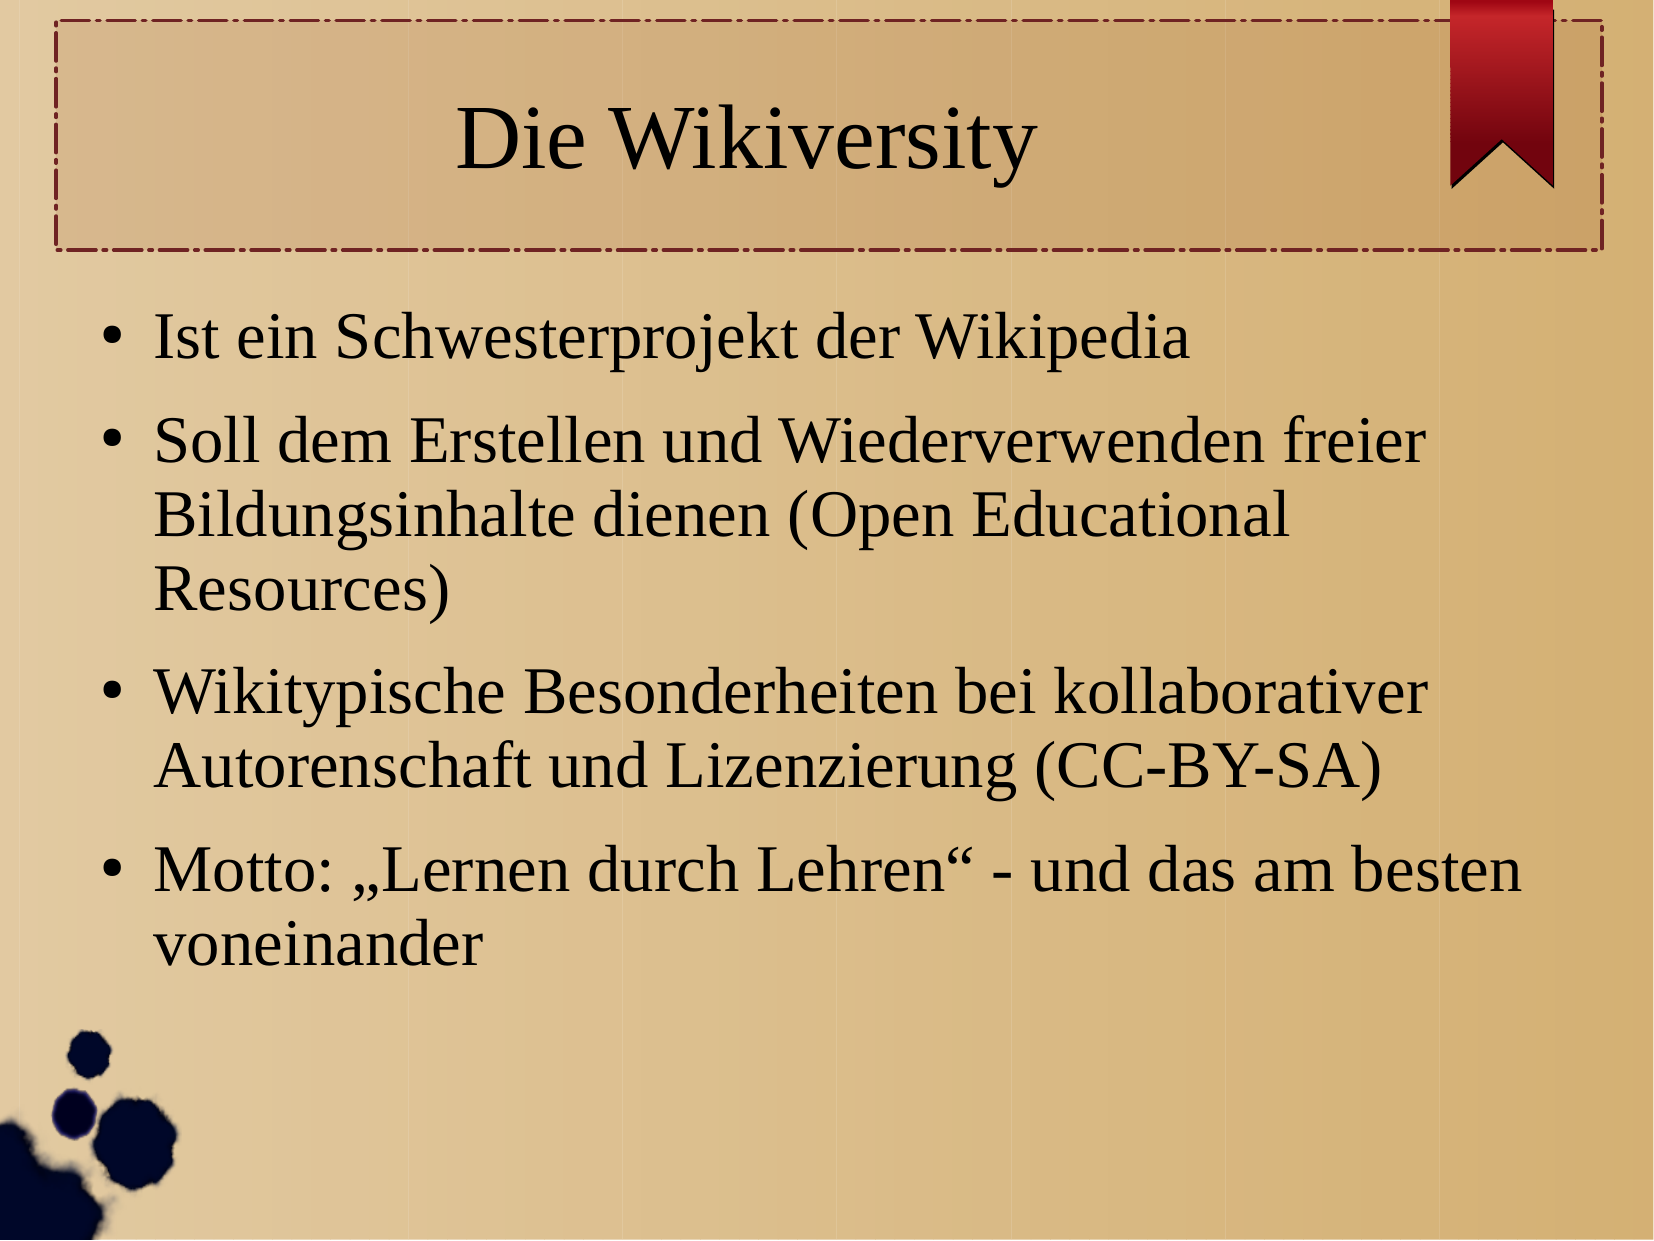

# Die Wikiversity
Ist ein Schwesterprojekt der Wikipedia
Soll dem Erstellen und Wiederverwenden freier Bildungsinhalte dienen (Open Educational Resources)
Wikitypische Besonderheiten bei kollaborativer Autorenschaft und Lizenzierung (CC-BY-SA)
Motto: „Lernen durch Lehren“ - und das am besten voneinander